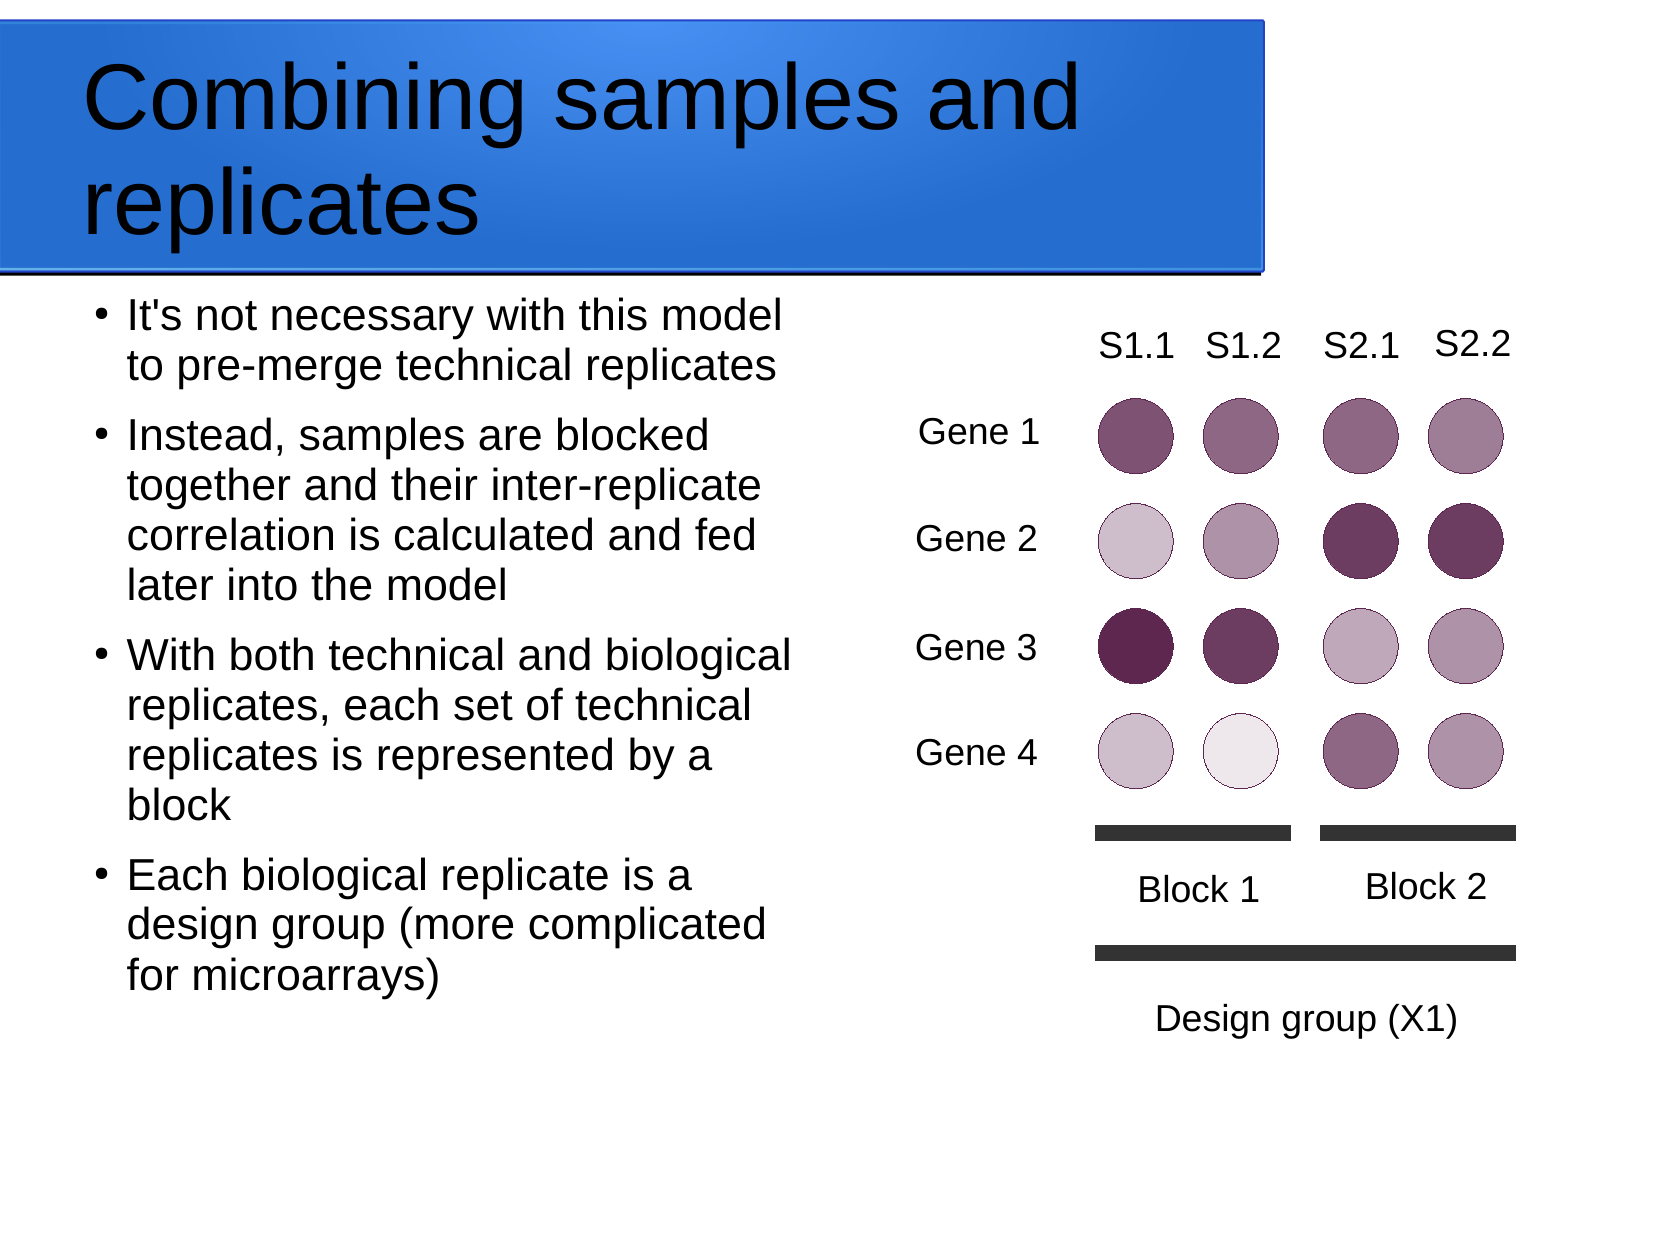

# Combining samples and replicates
It's not necessary with this model to pre-merge technical replicates
Instead, samples are blocked together and their inter-replicate correlation is calculated and fed later into the model
With both technical and biological replicates, each set of technical replicates is represented by a block
Each biological replicate is a design group (more complicated for microarrays)
S2.2
S1.2
S2.1
S1.1
Gene 1
Gene 2
Gene 3
Gene 4
Block 2
Block 1
Design group (X1)